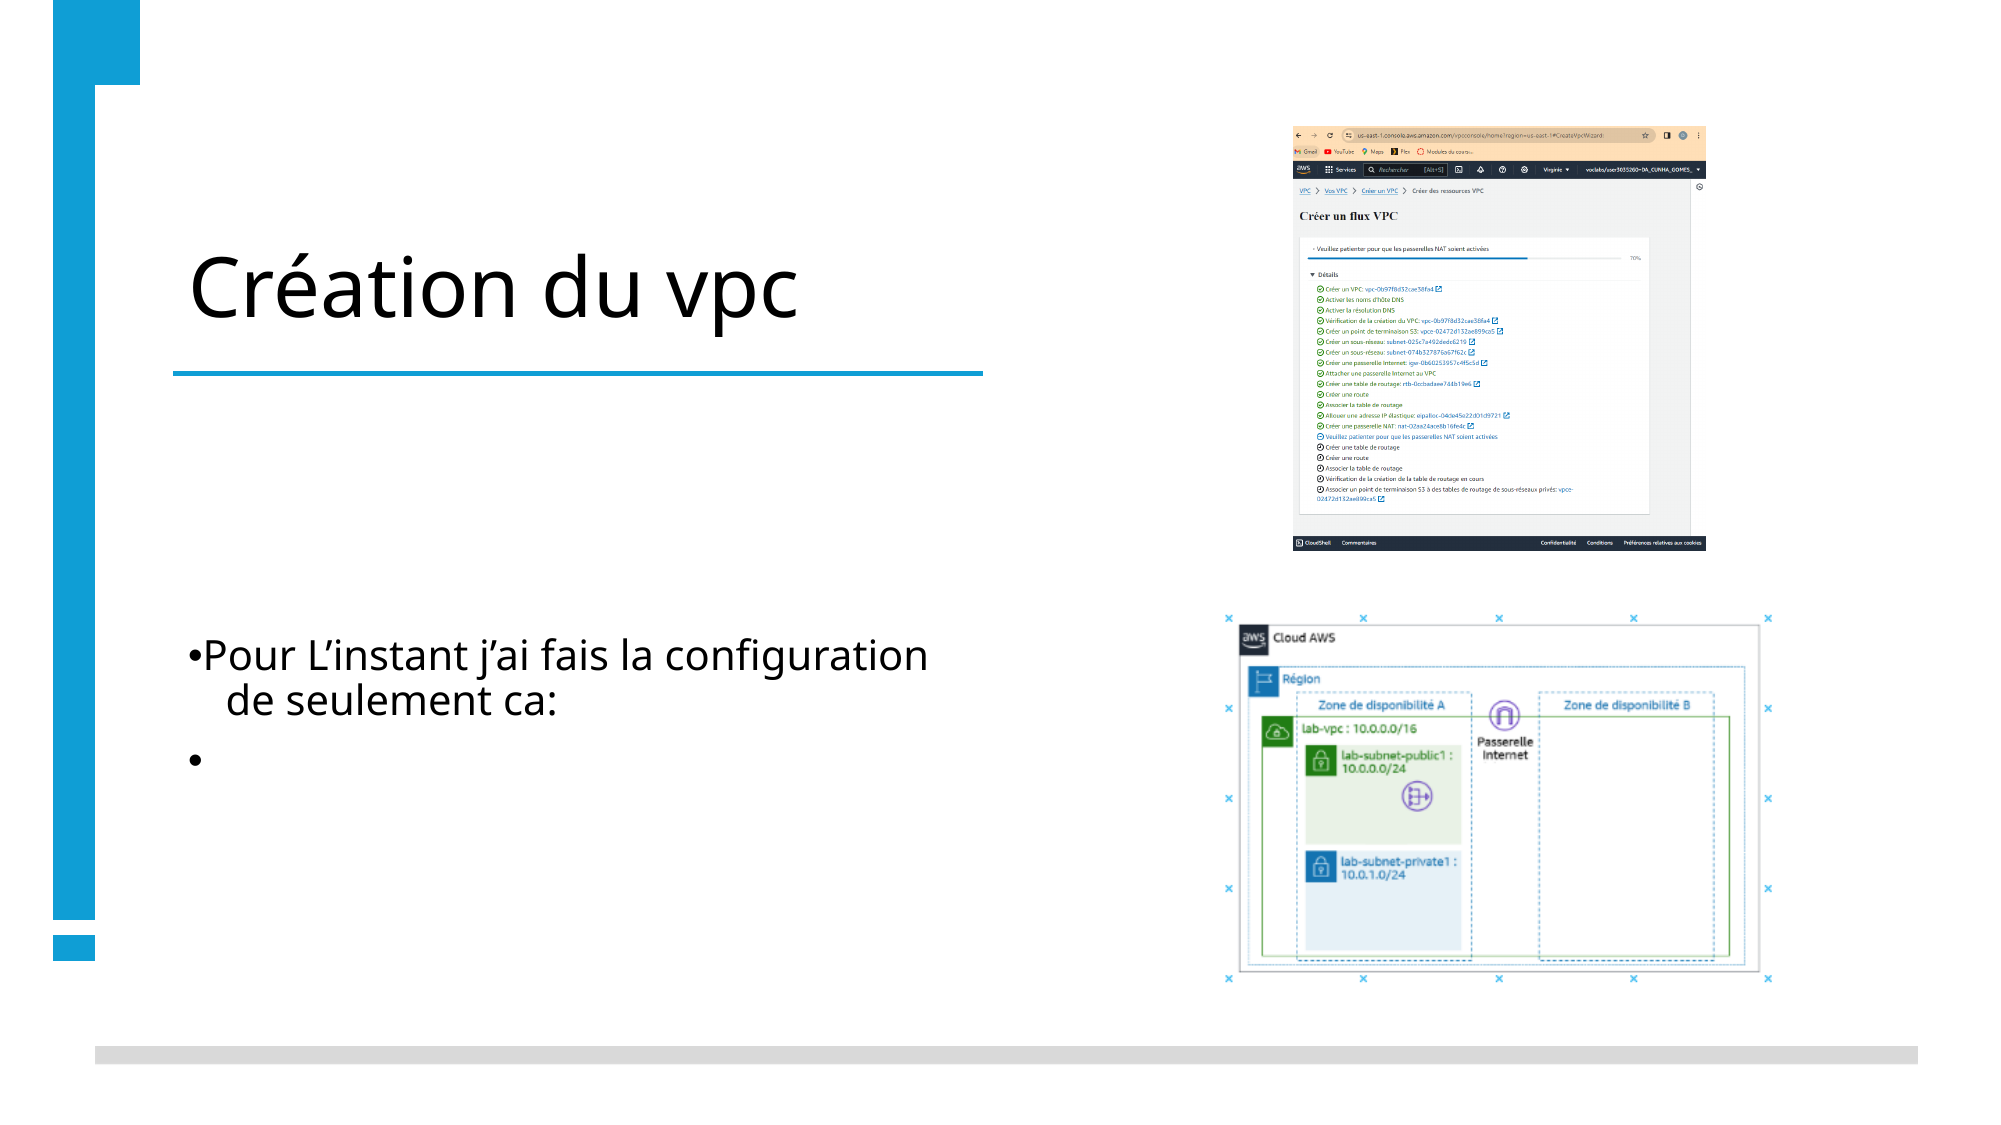

# Création du vpc
Pour L’instant j’ai fais la configuration de seulement ca: